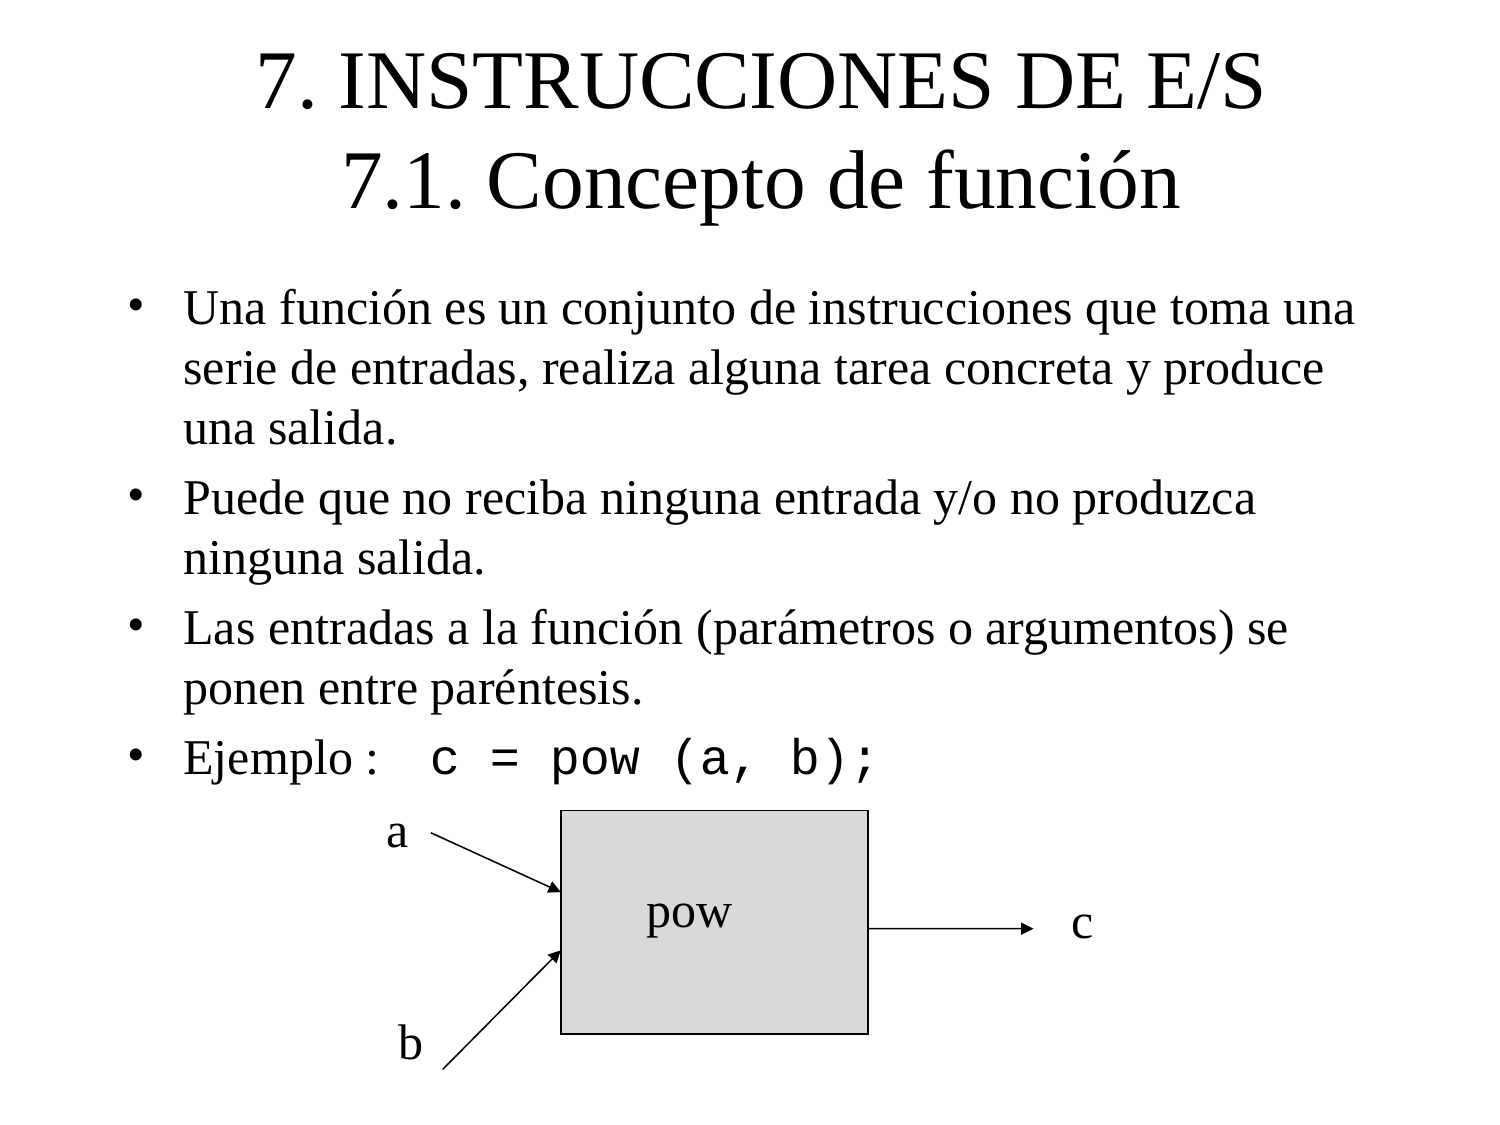

# 7. INSTRUCCIONES DE E/S 7.1. Concepto de función
Una función es un conjunto de instrucciones que toma una serie de entradas, realiza alguna tarea concreta y produce una salida.
Puede que no reciba ninguna entrada y/o no produzca ninguna salida.
Las entradas a la función (parámetros o argumentos) se ponen entre paréntesis.
Ejemplo : c = pow (a, b);
a
pow
c
b